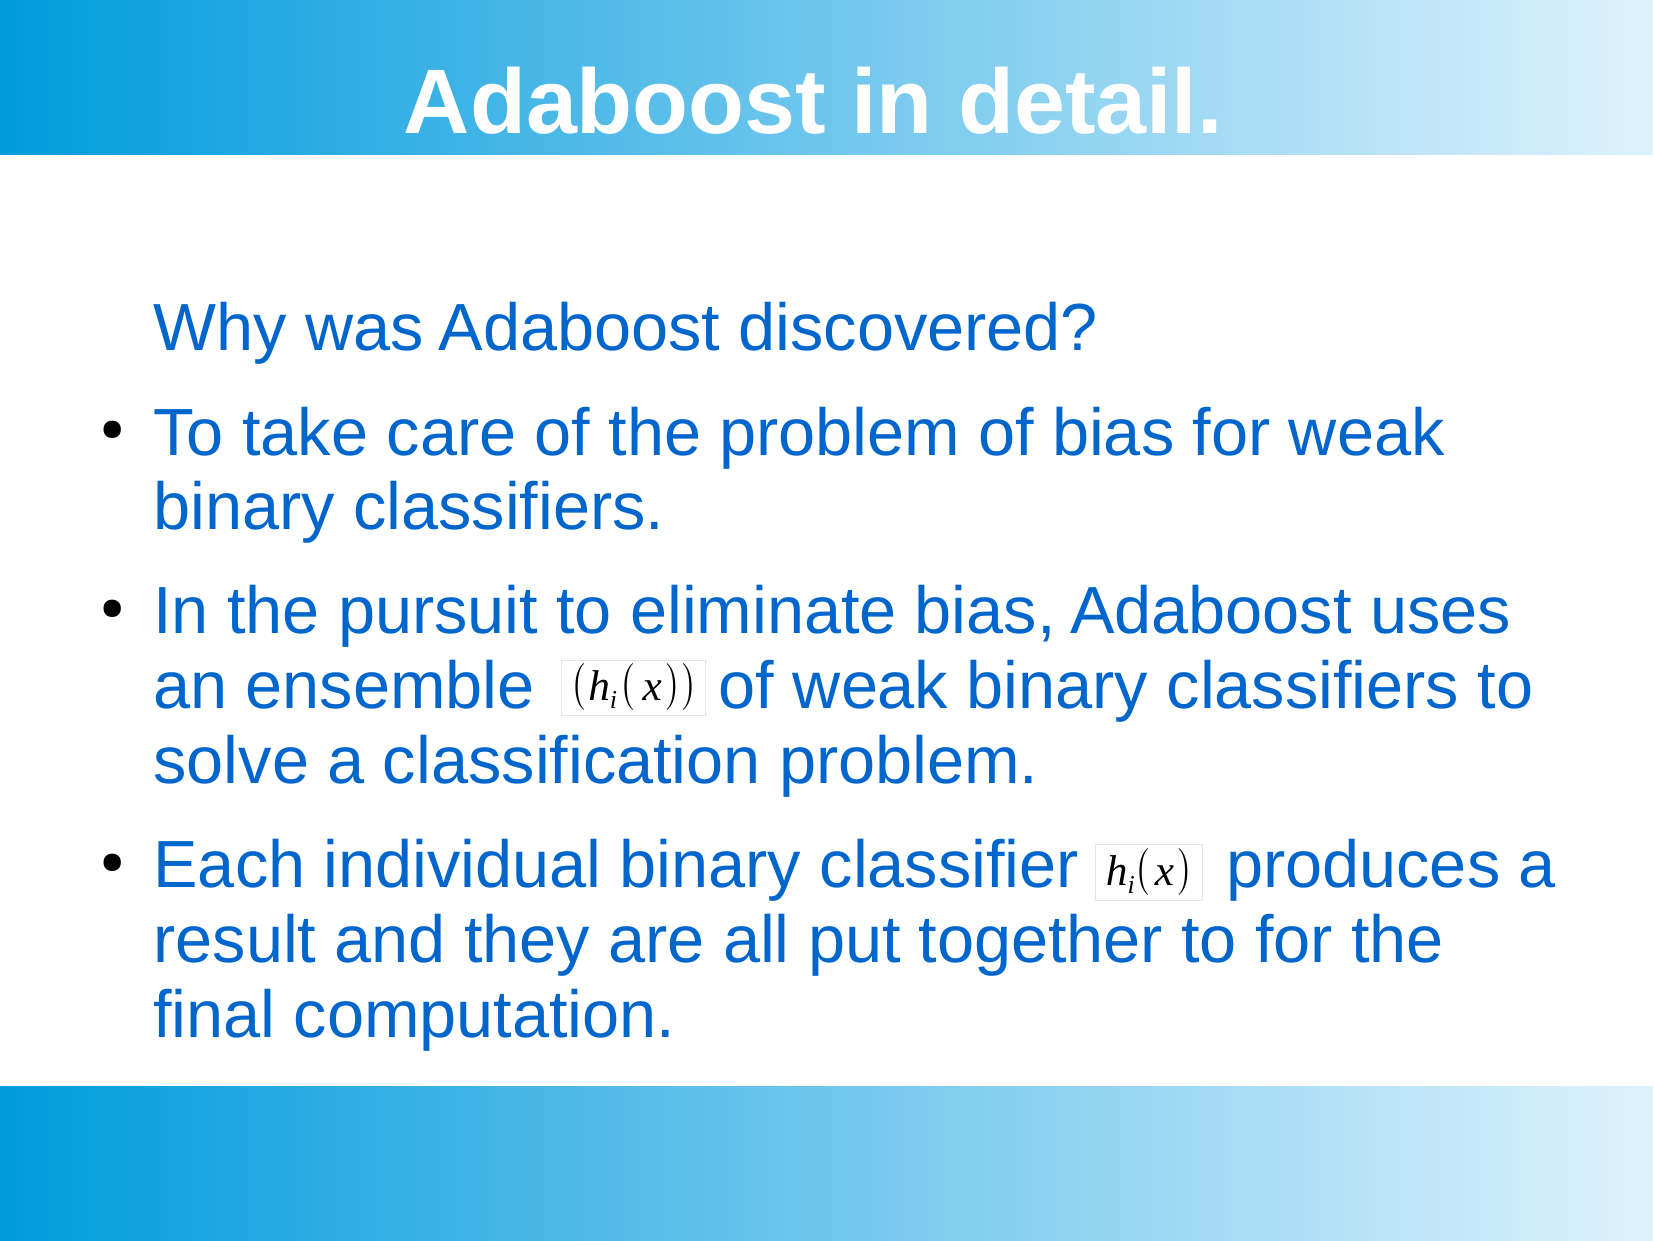

# Adaboost in detail.
Why was Adaboost discovered?
To take care of the problem of bias for weak binary classifiers.
In the pursuit to eliminate bias, Adaboost uses an ensemble of weak binary classifiers to solve a classification problem.
Each individual binary classifier produces a result and they are all put together to for the final computation.